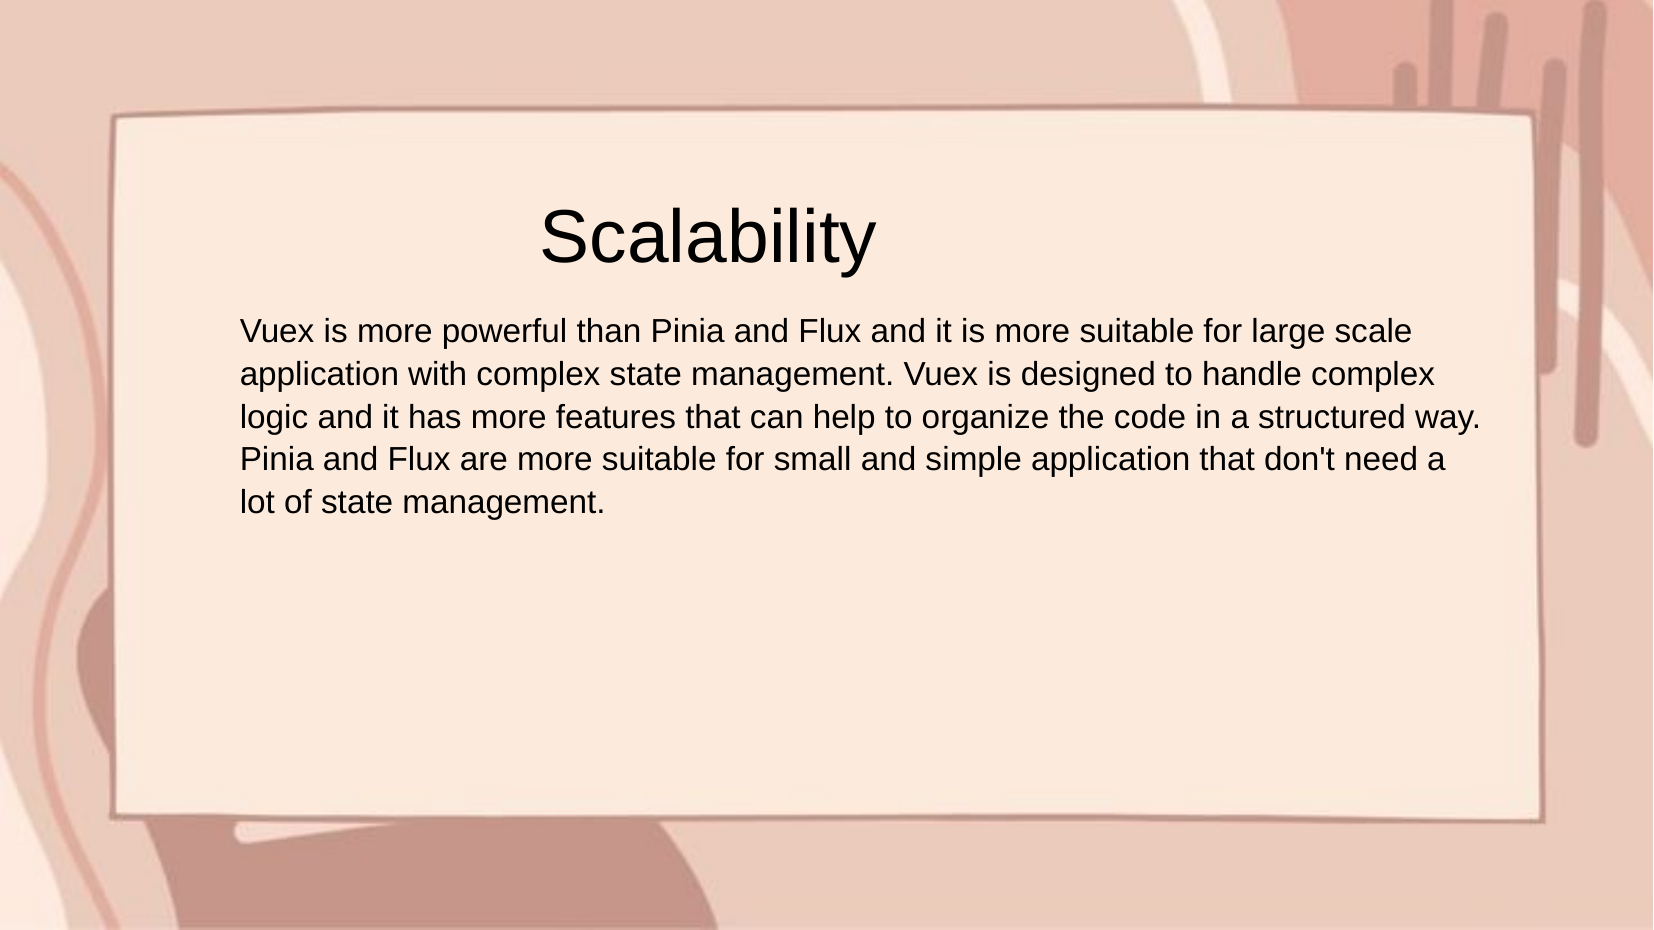

Scalability
Vuex is more powerful than Pinia and Flux and it is more suitable for large scale application with complex state management. Vuex is designed to handle complex logic and it has more features that can help to organize the code in a structured way. Pinia and Flux are more suitable for small and simple application that don't need a lot of state management.